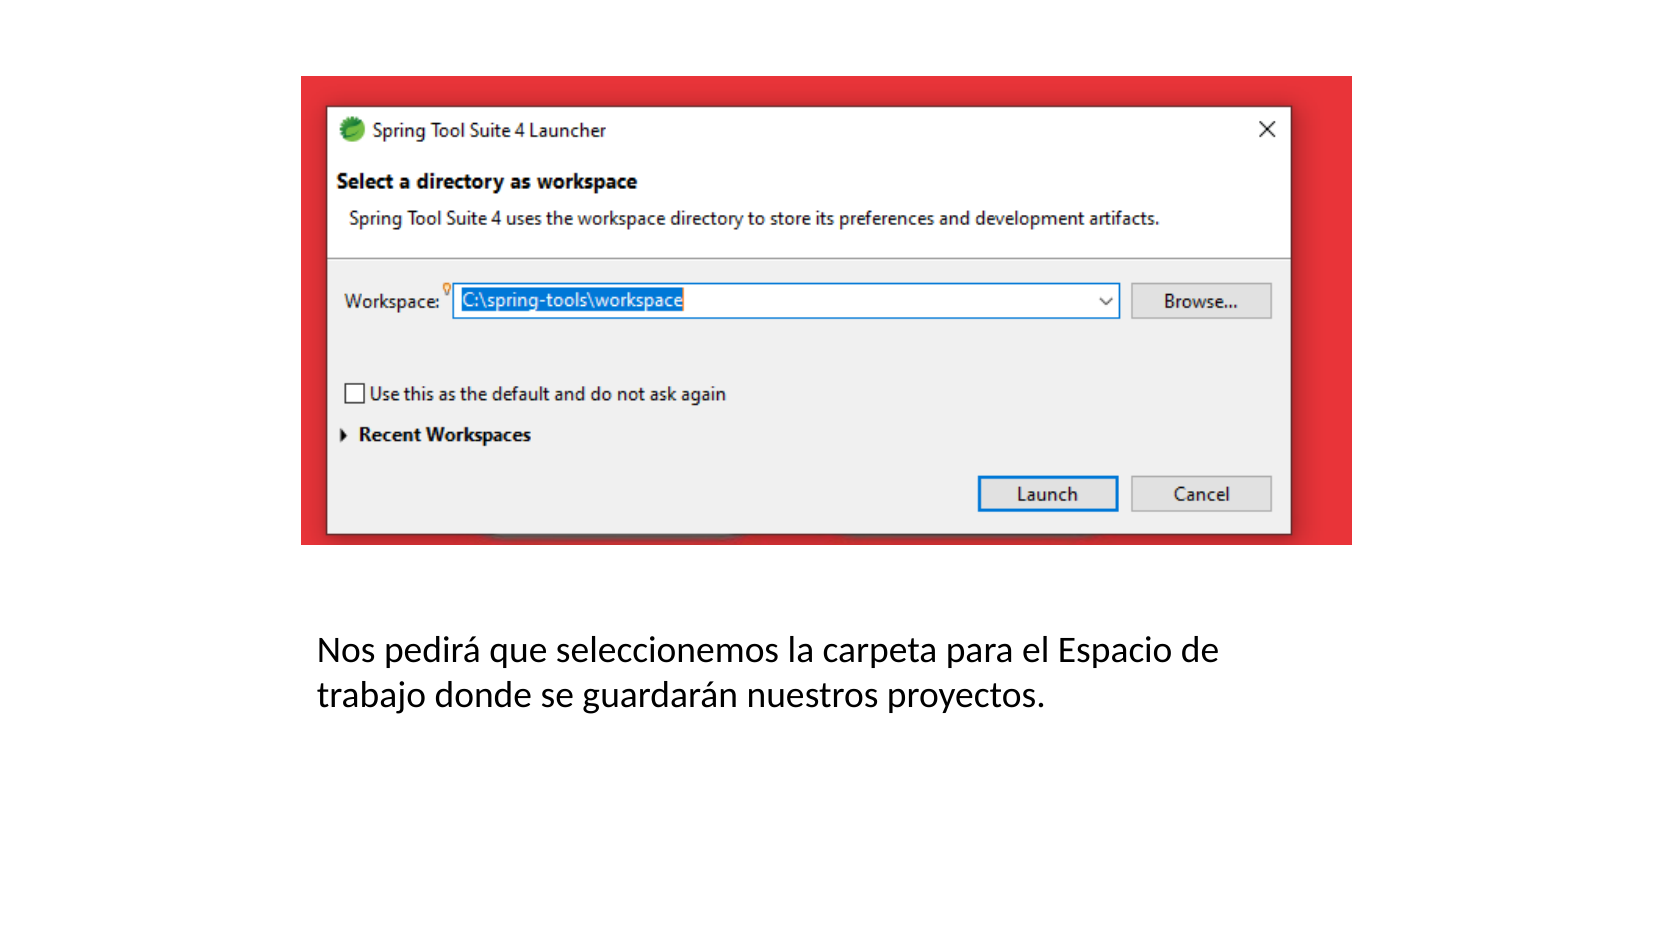

Nos pedirá que seleccionemos la carpeta para el Espacio de trabajo donde se guardarán nuestros proyectos.